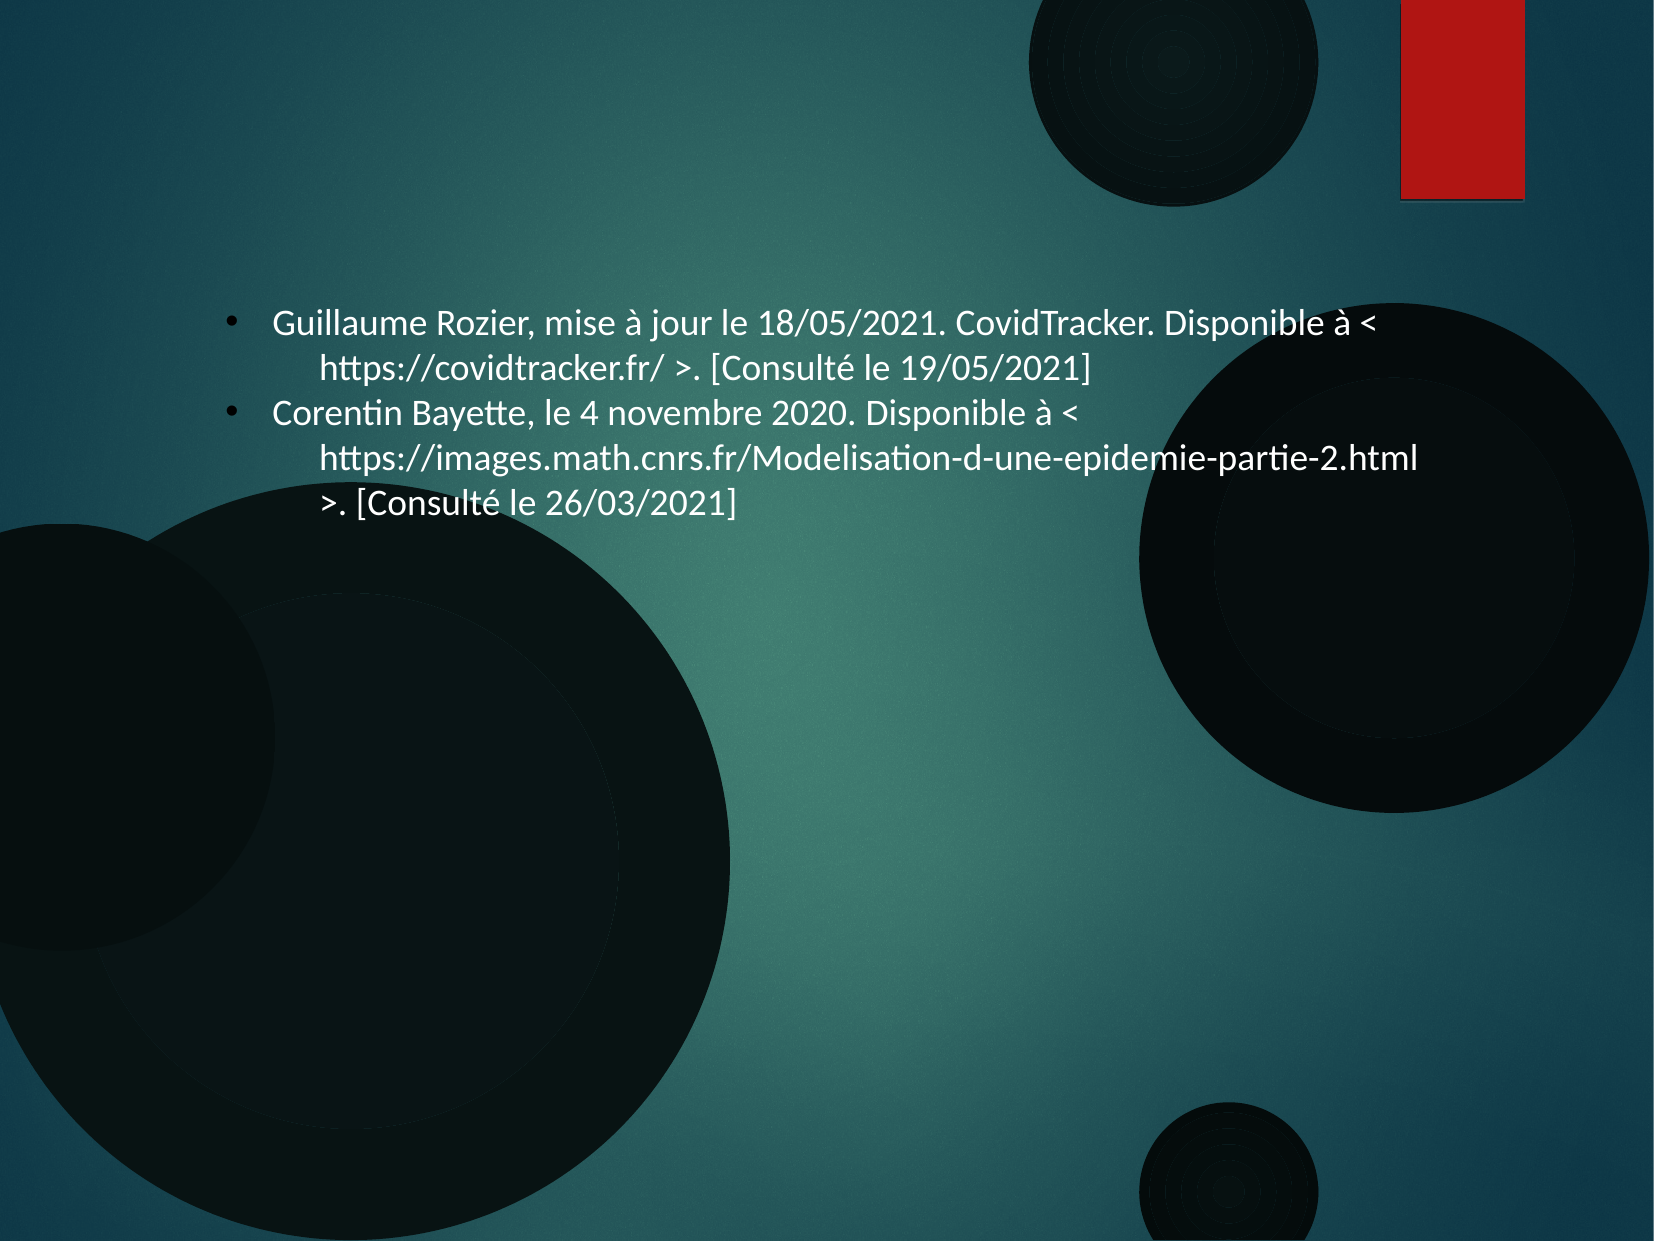

Guillaume Rozier, mise à jour le 18/05/2021. CovidTracker. Disponible à < https://covidtracker.fr/ >. [Consulté le 19/05/2021]
Corentin Bayette, le 4 novembre 2020. Disponible à < https://images.math.cnrs.fr/Modelisation-d-une-epidemie-partie-2.html >. [Consulté le 26/03/2021]